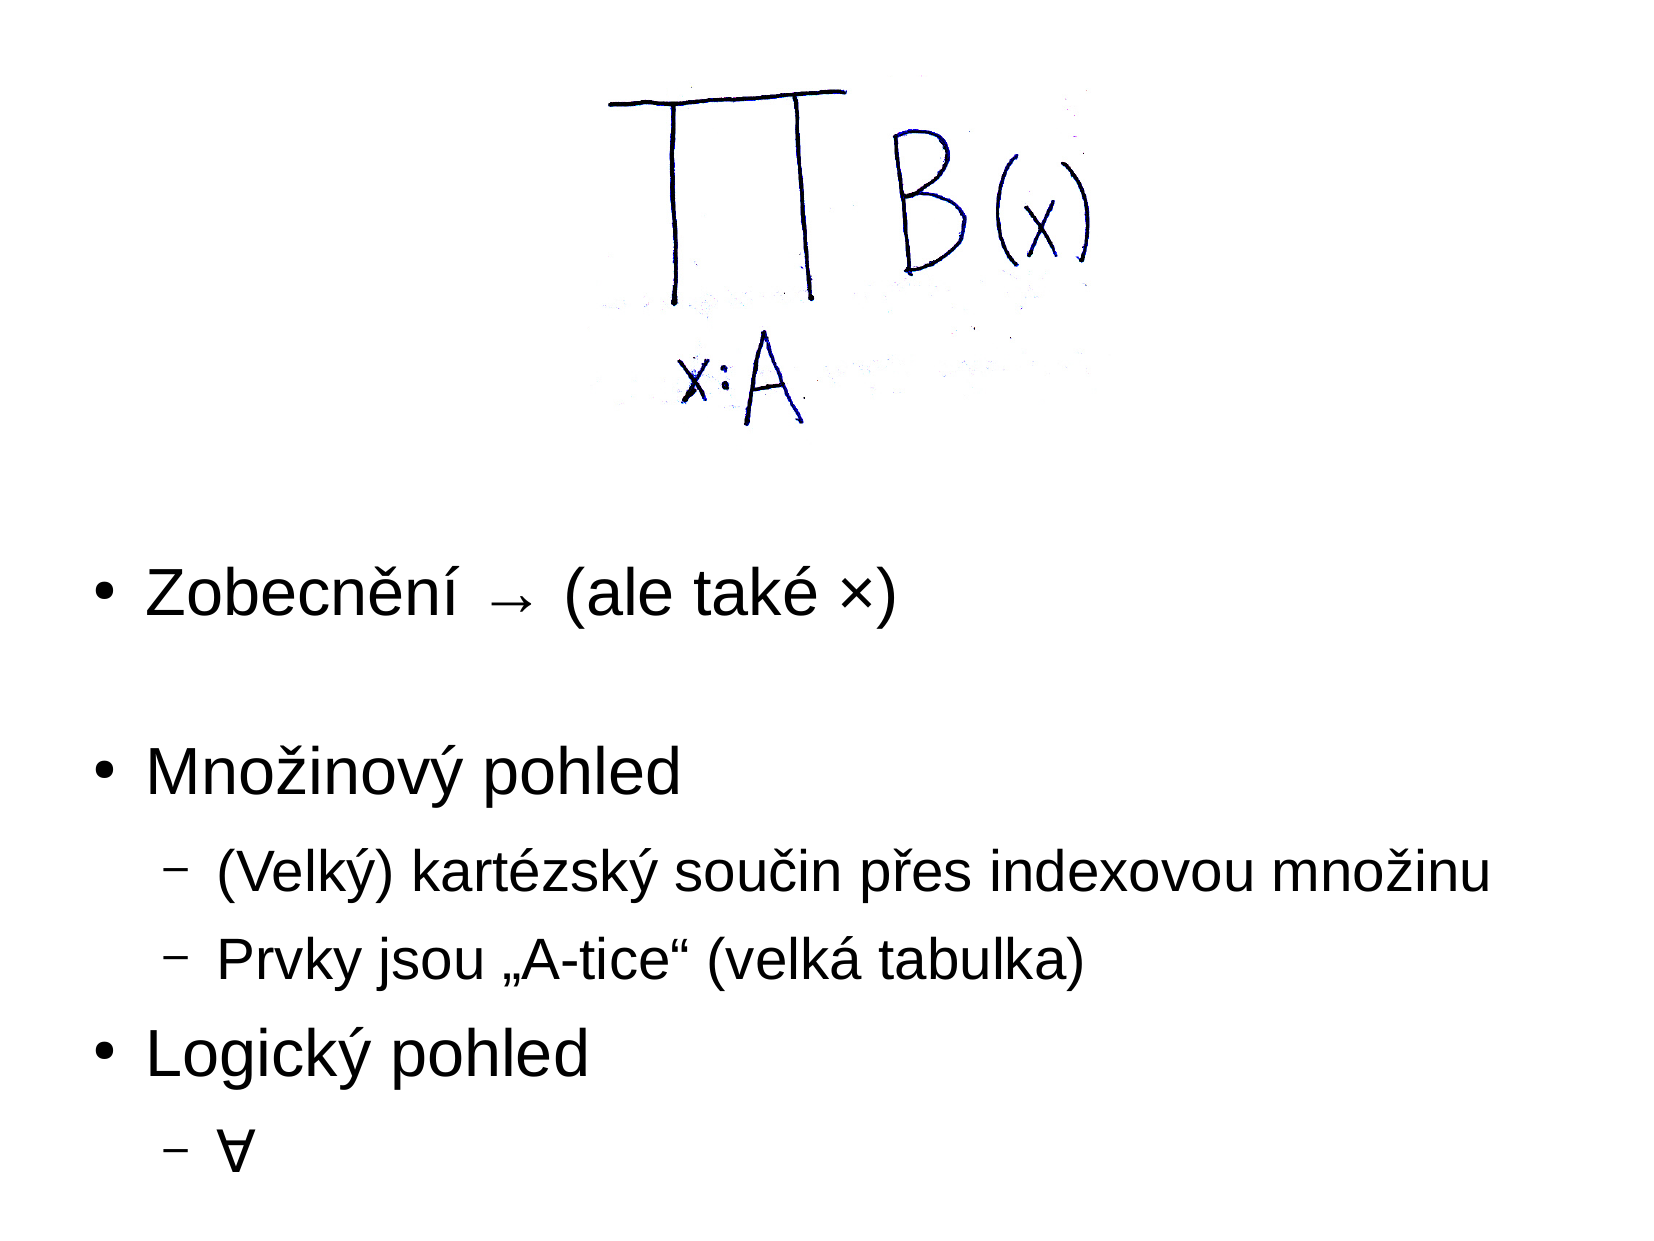

# Zobecnění → (ale také ×)
Množinový pohled
(Velký) kartézský součin přes indexovou množinu
Prvky jsou „A-tice“ (velká tabulka)
Logický pohled
∀